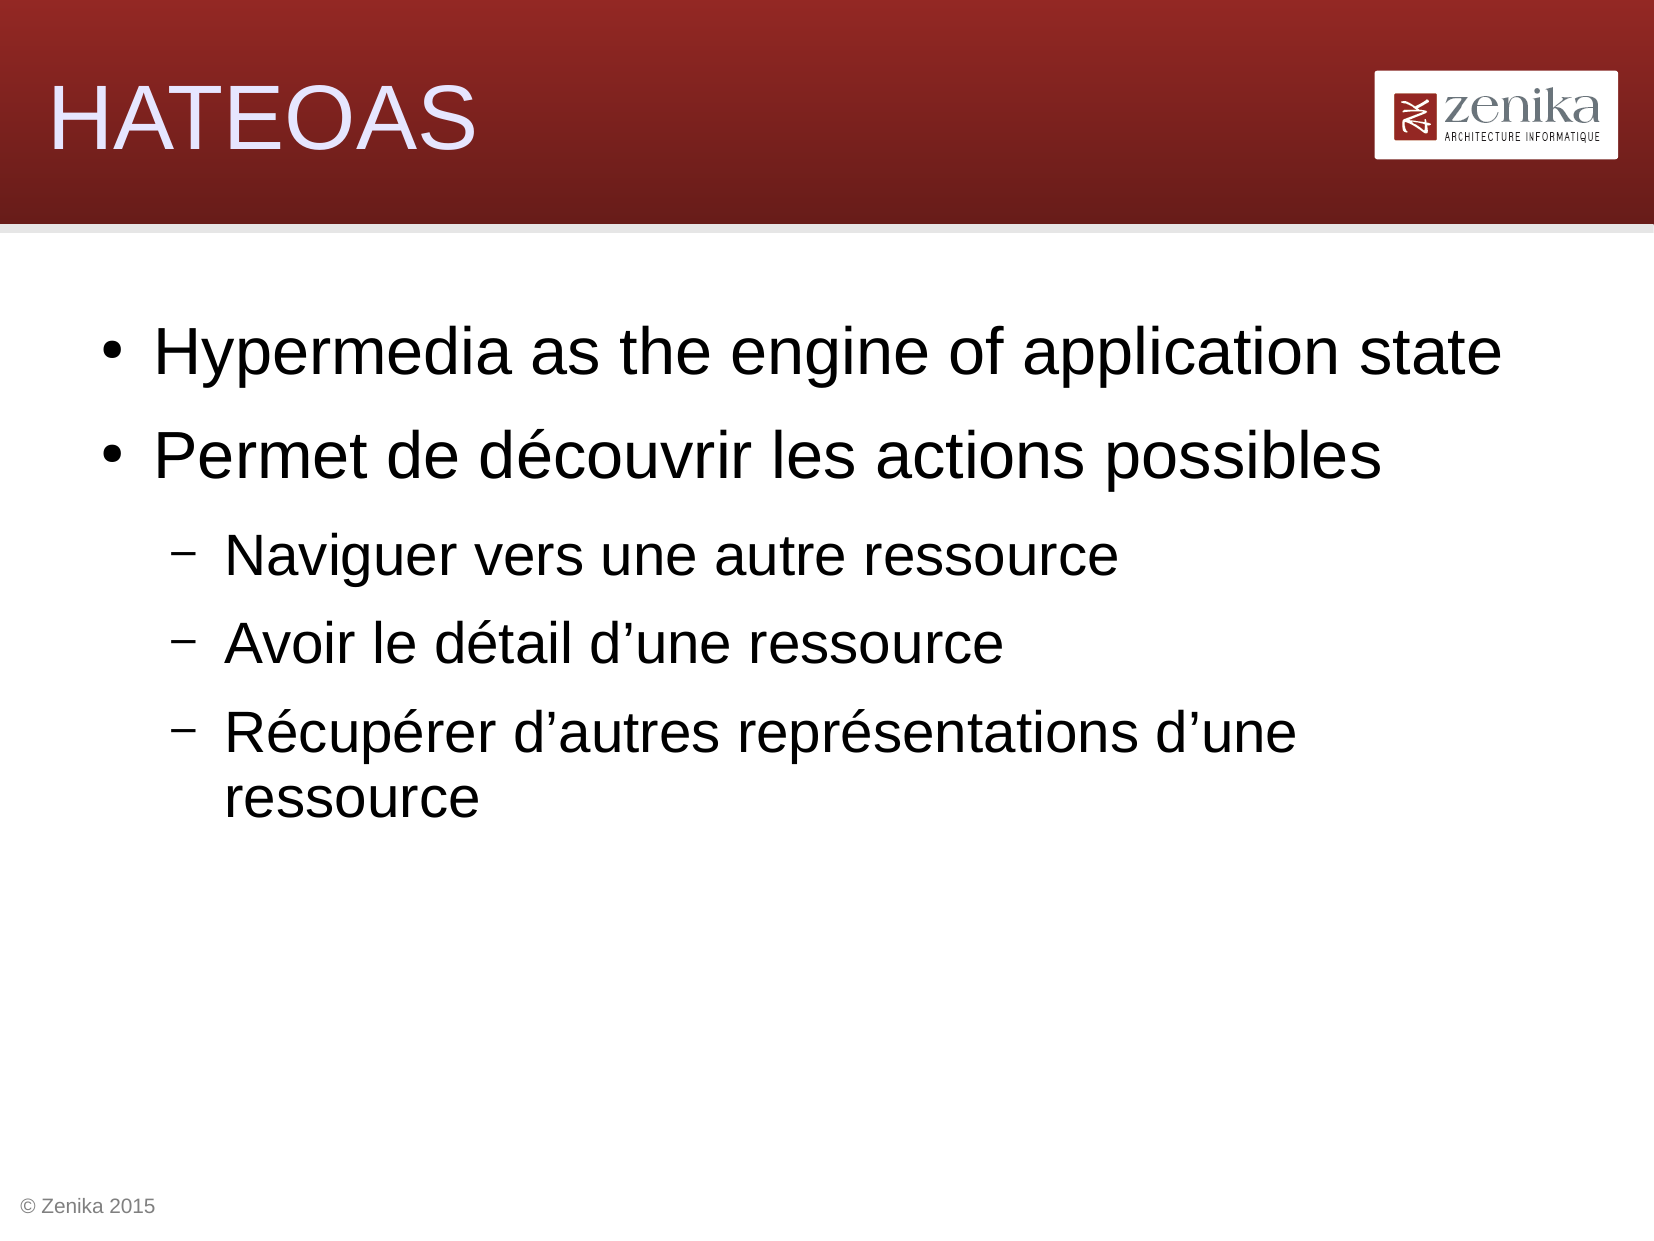

# HATEOAS
Hypermedia as the engine of application state
Permet de découvrir les actions possibles
Naviguer vers une autre ressource
Avoir le détail d’une ressource
Récupérer d’autres représentations d’une ressource